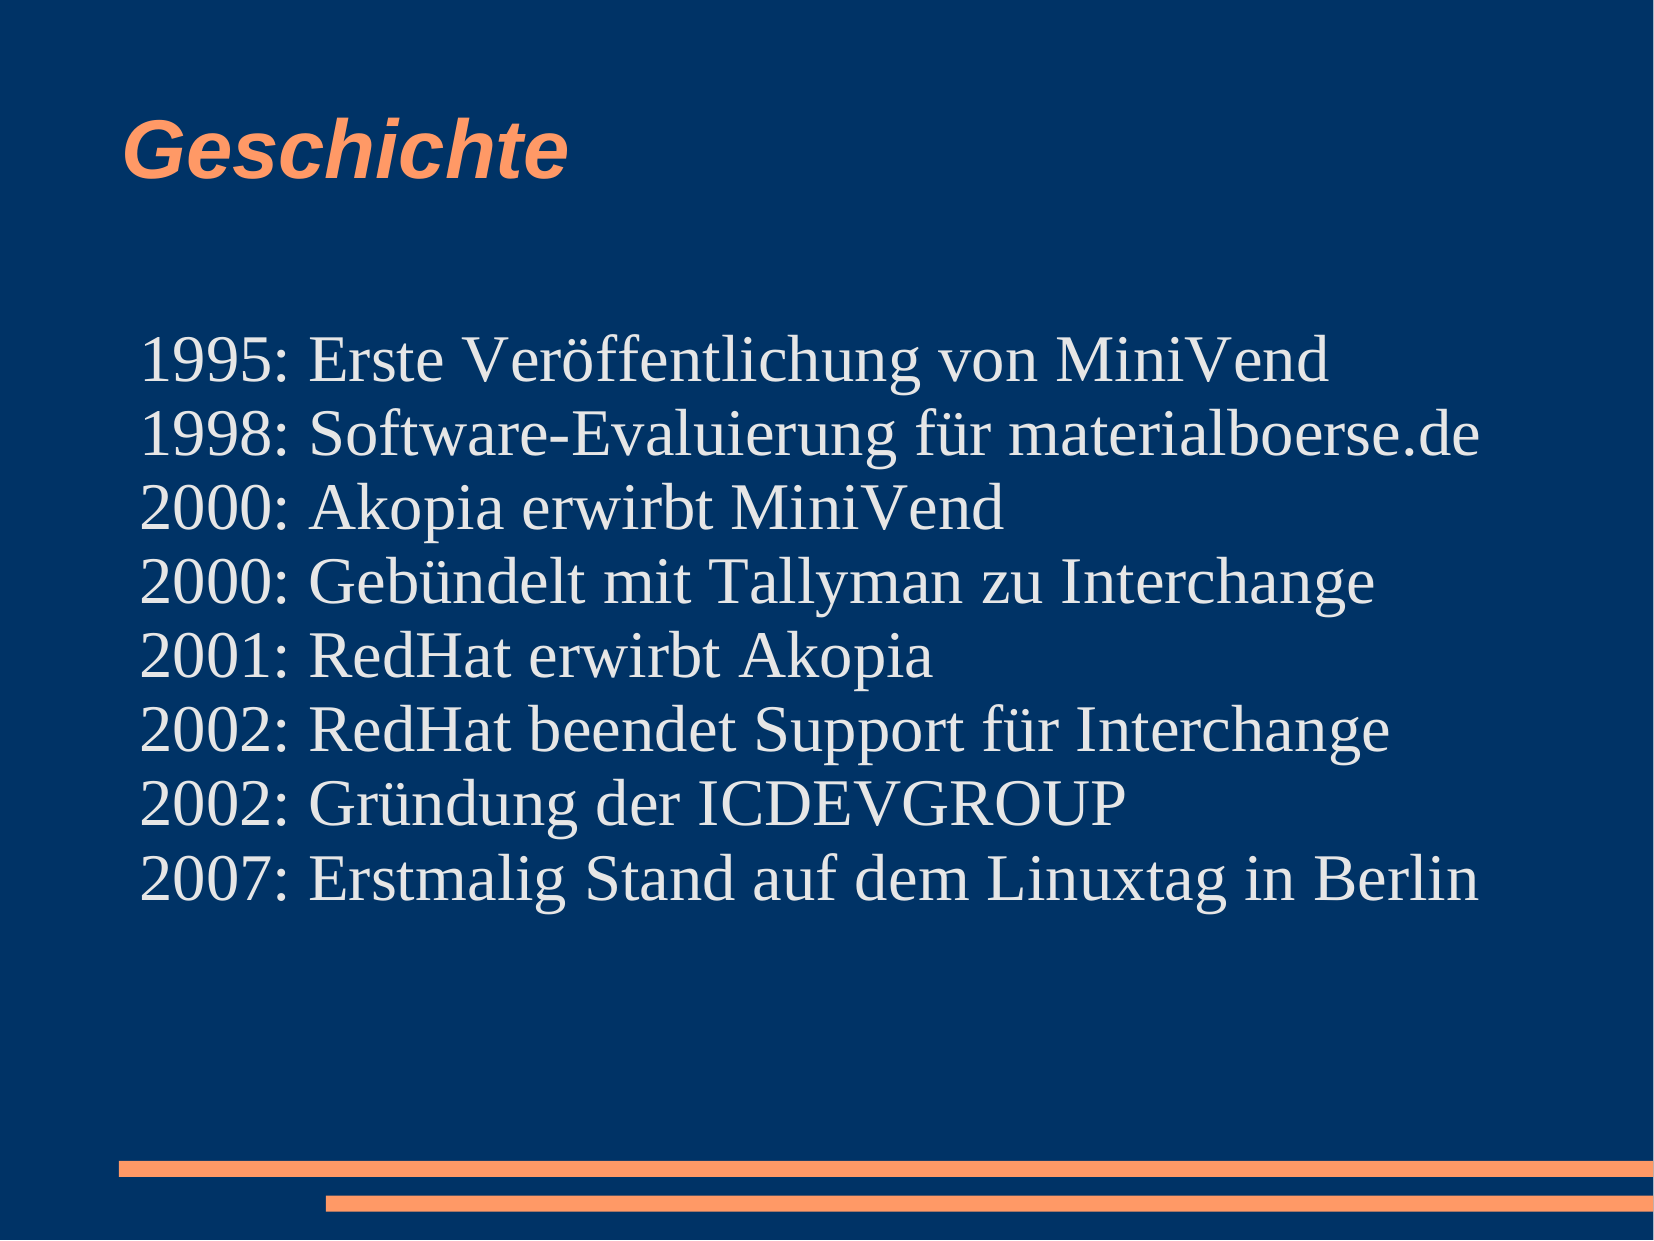

# Geschichte
1995: Erste Veröffentlichung von MiniVend
1998: Software-Evaluierung für materialboerse.de
2000: Akopia erwirbt MiniVend
2000: Gebündelt mit Tallyman zu Interchange
2001: RedHat erwirbt Akopia
2002: RedHat beendet Support für Interchange
2002: Gründung der ICDEVGROUP
2007: Erstmalig Stand auf dem Linuxtag in Berlin